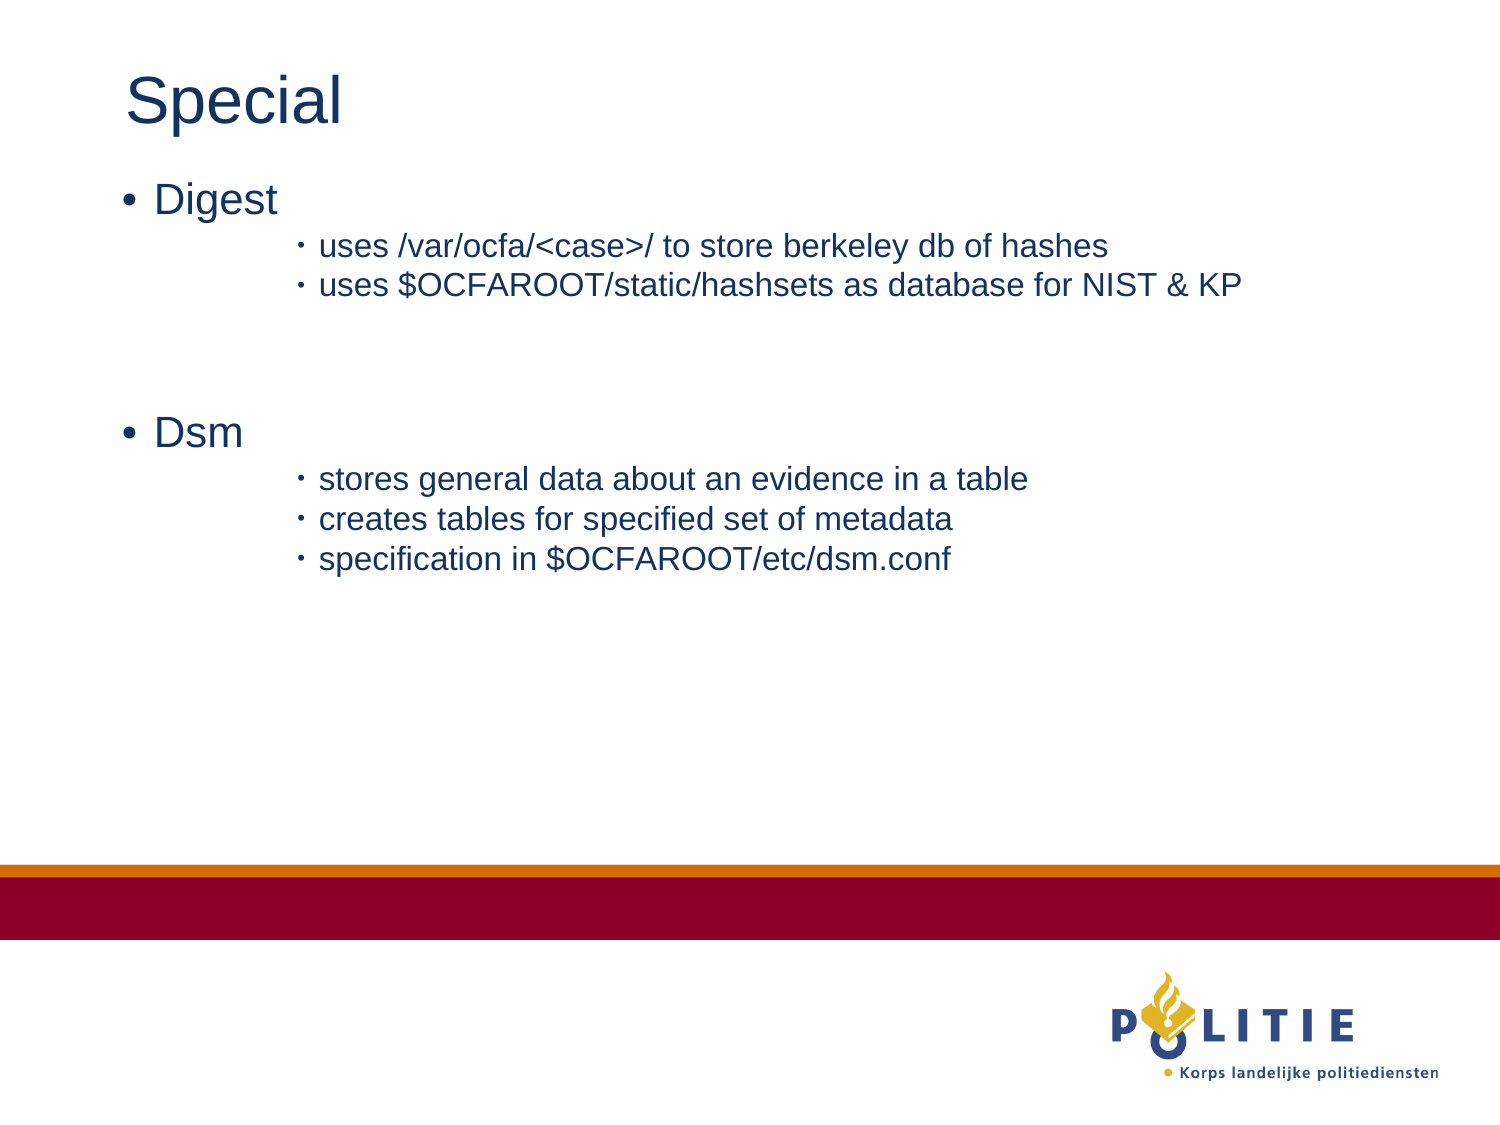

# Special
Digest
uses /var/ocfa/<case>/ to store berkeley db of hashes
uses $OCFAROOT/static/hashsets as database for NIST & KP
Dsm
stores general data about an evidence in a table
creates tables for specified set of metadata
specification in $OCFAROOT/etc/dsm.conf